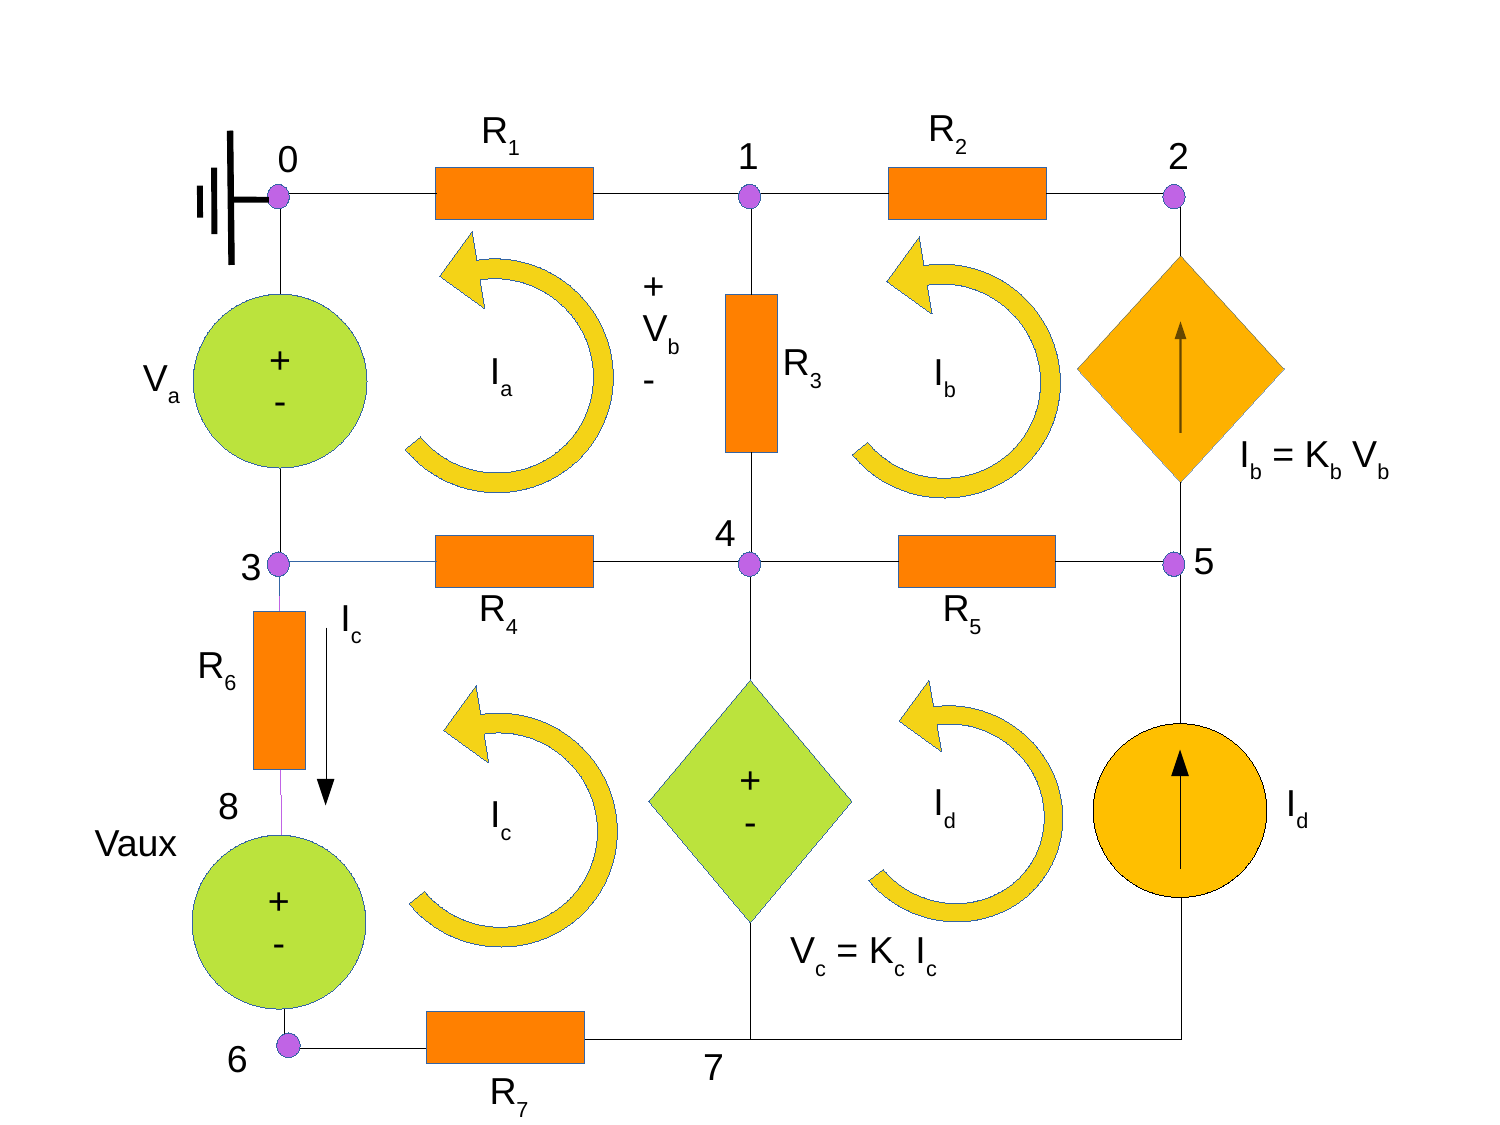

R2
R1
1
2
0
+
Vb
-
+
-
R3
Ia
Ib
Va
Ib = Kb Vb
4
5
3
R4
R5
Ic
R6
+
-
Id
Id
8
Ic
Vaux
+
-
Vc = Kc Ic
6
7
bla
1
R7